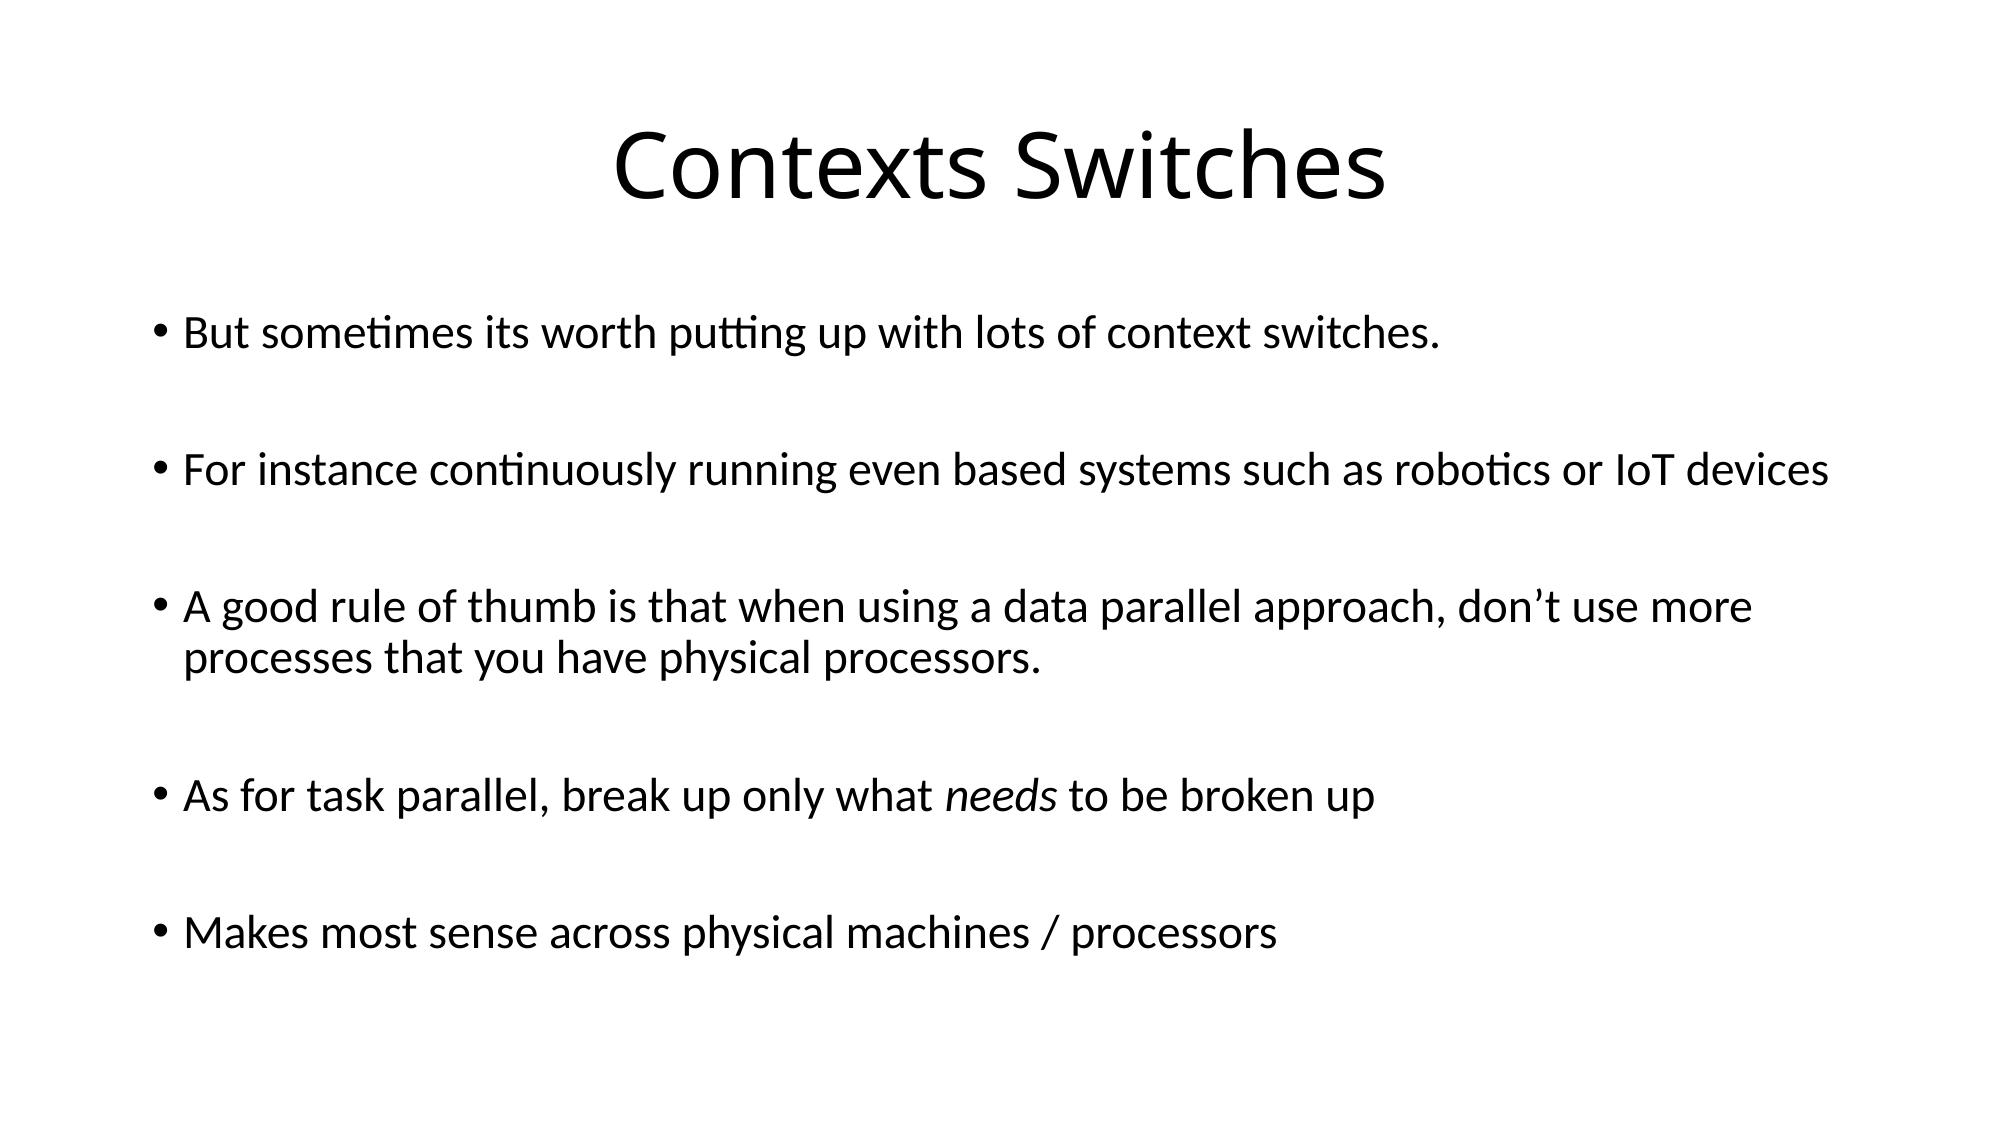

# Contexts Switches
But sometimes its worth putting up with lots of context switches.
For instance continuously running even based systems such as robotics or IoT devices
A good rule of thumb is that when using a data parallel approach, don’t use more processes that you have physical processors.
As for task parallel, break up only what needs to be broken up
Makes most sense across physical machines / processors